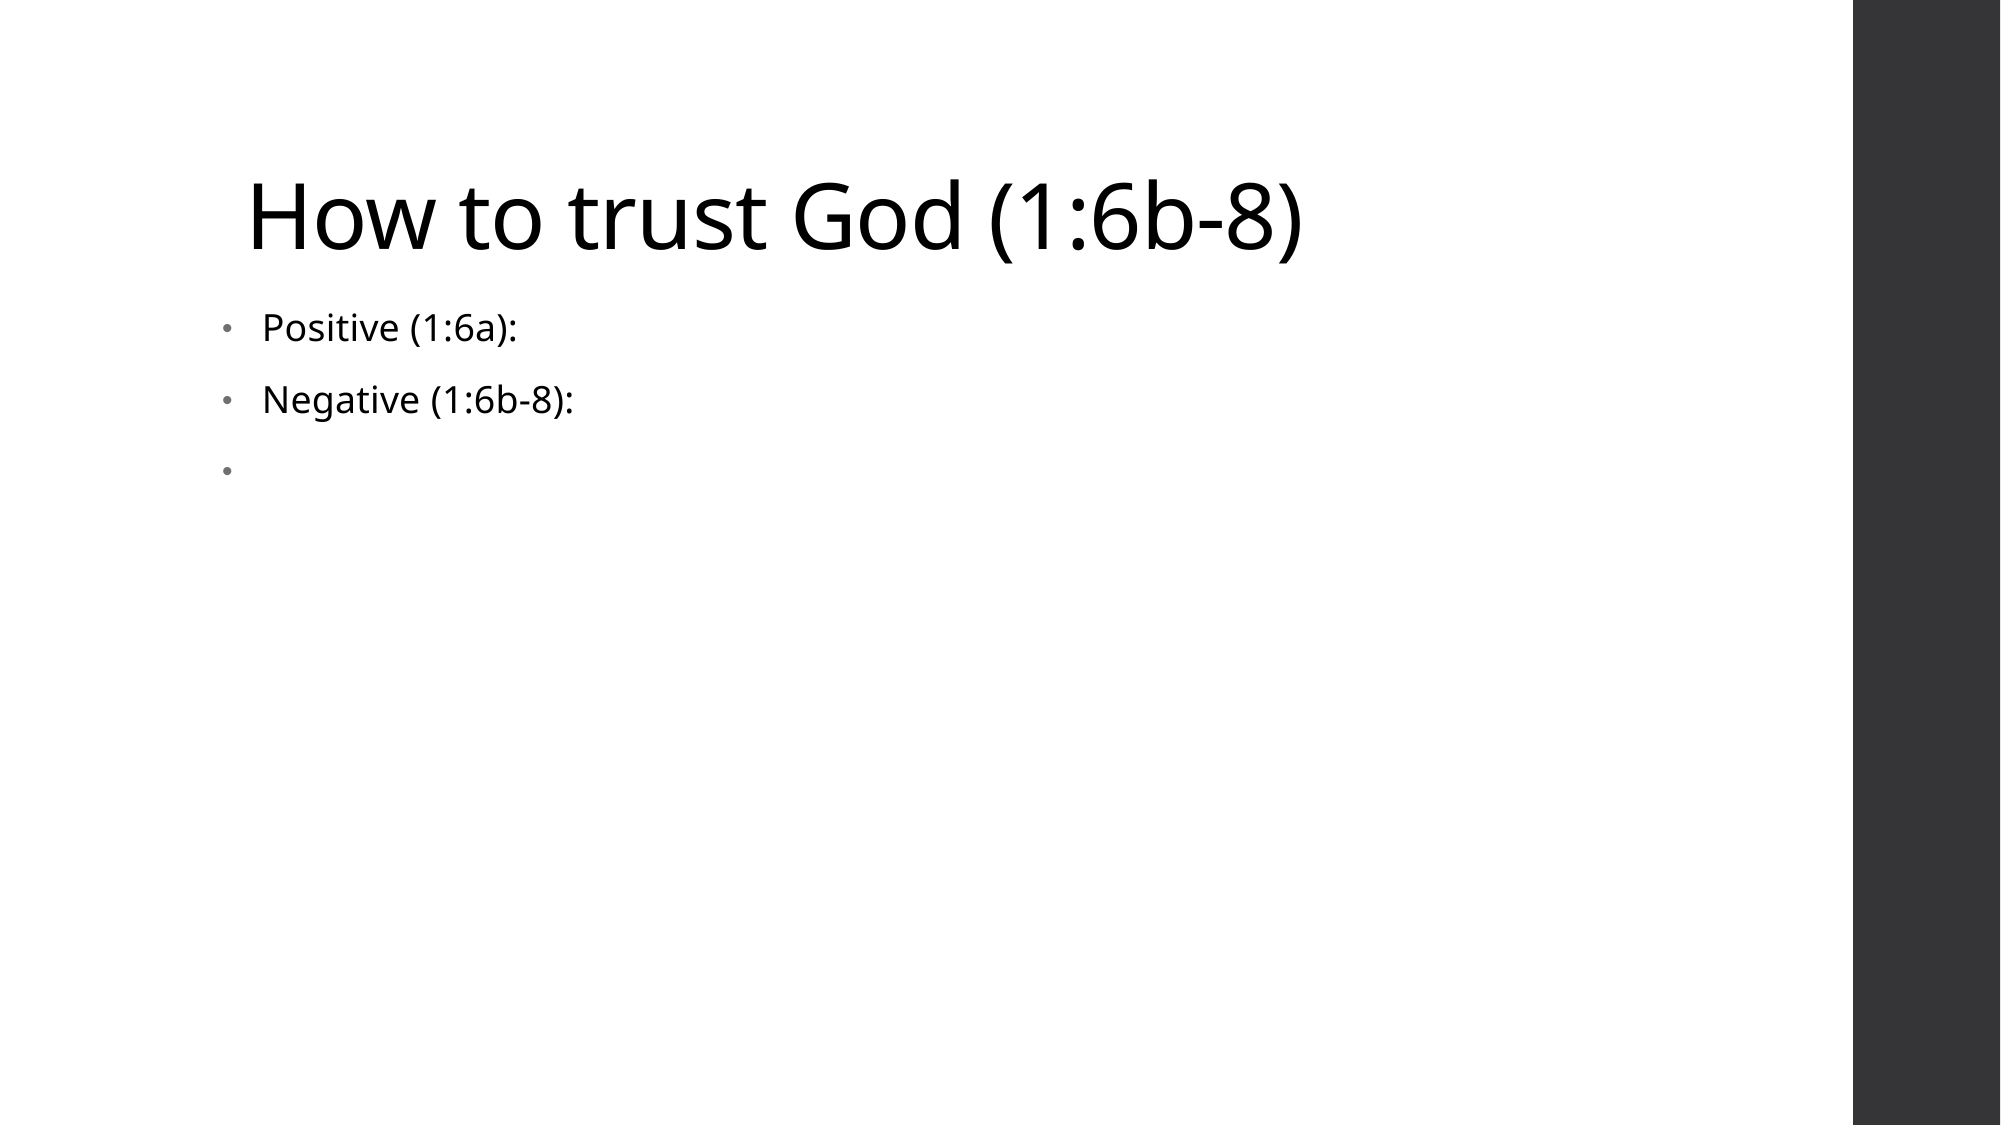

# How to trust God (1:6b-8)
 Positive (1:6a):
 Negative (1:6b-8):